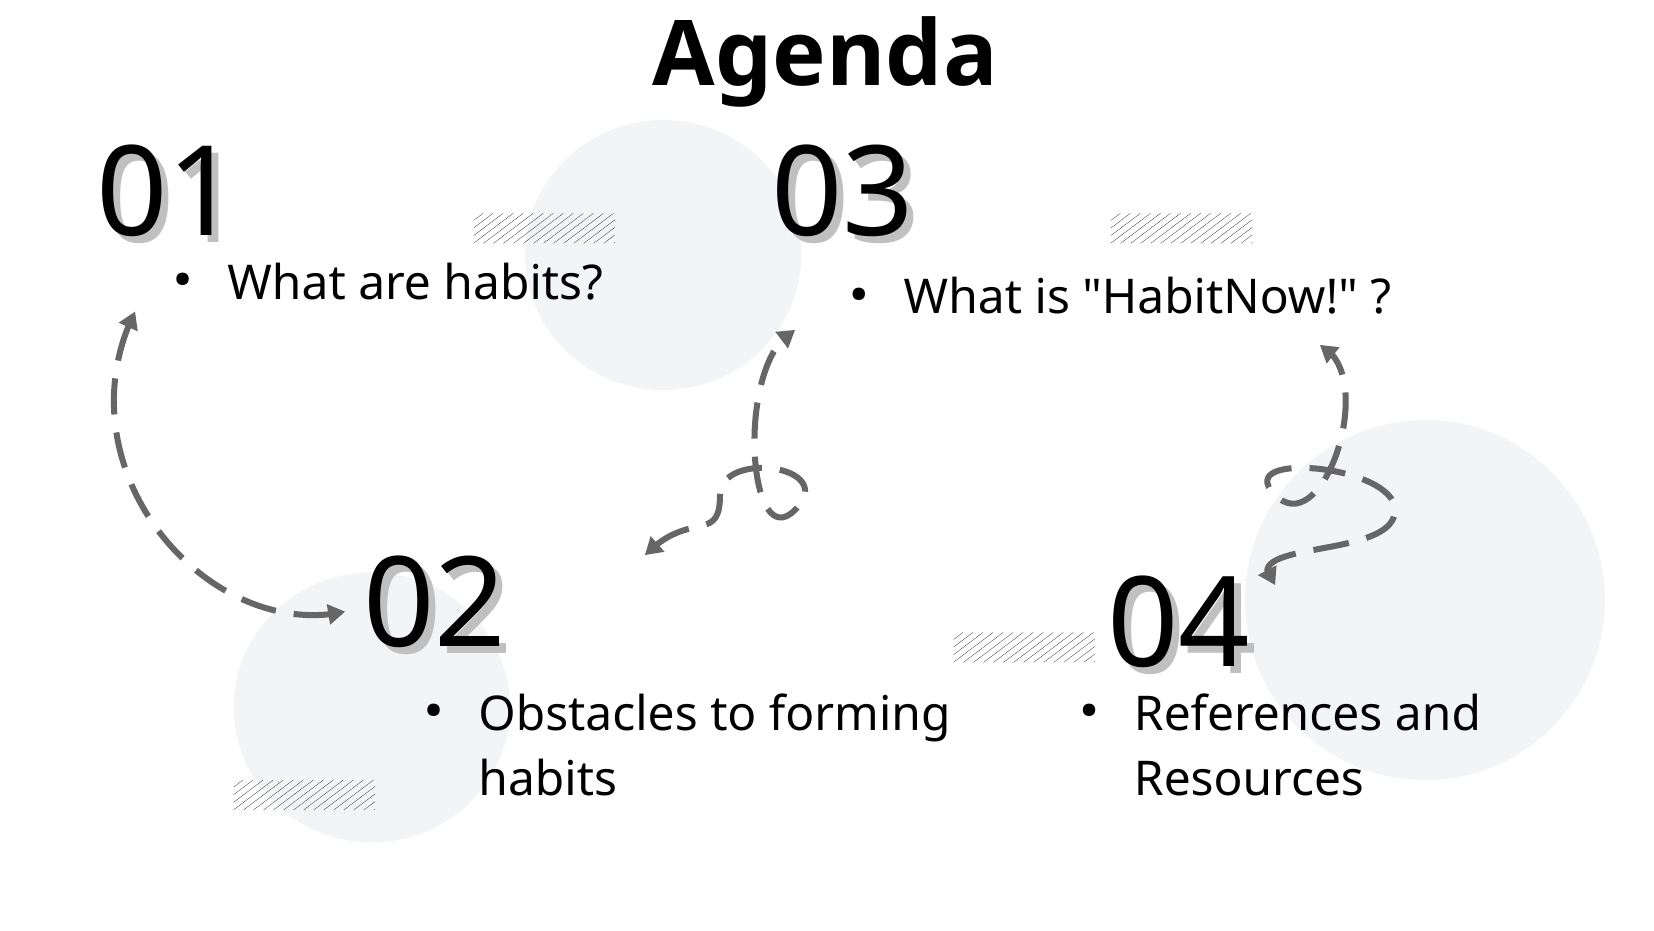

# Agenda
01
03
What are habits?
What is "HabitNow!" ?
02
04
Obstacles to forming habits
References and Resources